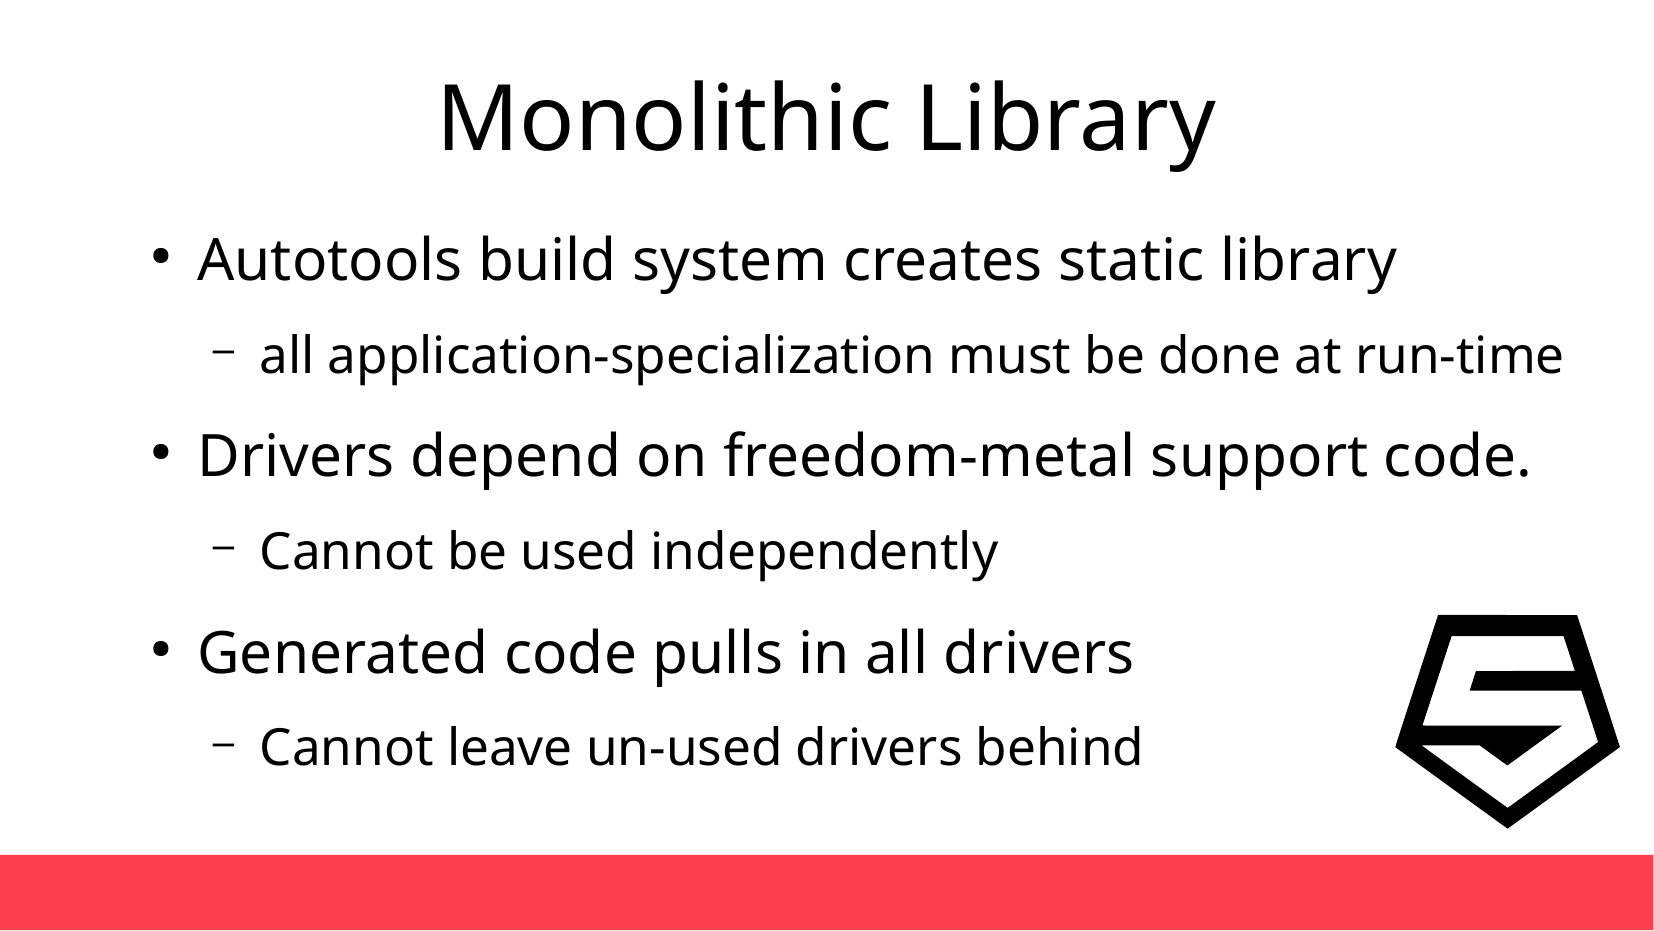

# Monolithic Library
Autotools build system creates static library
all application-specialization must be done at run-time
Drivers depend on freedom-metal support code.
Cannot be used independently
Generated code pulls in all drivers
Cannot leave un-used drivers behind